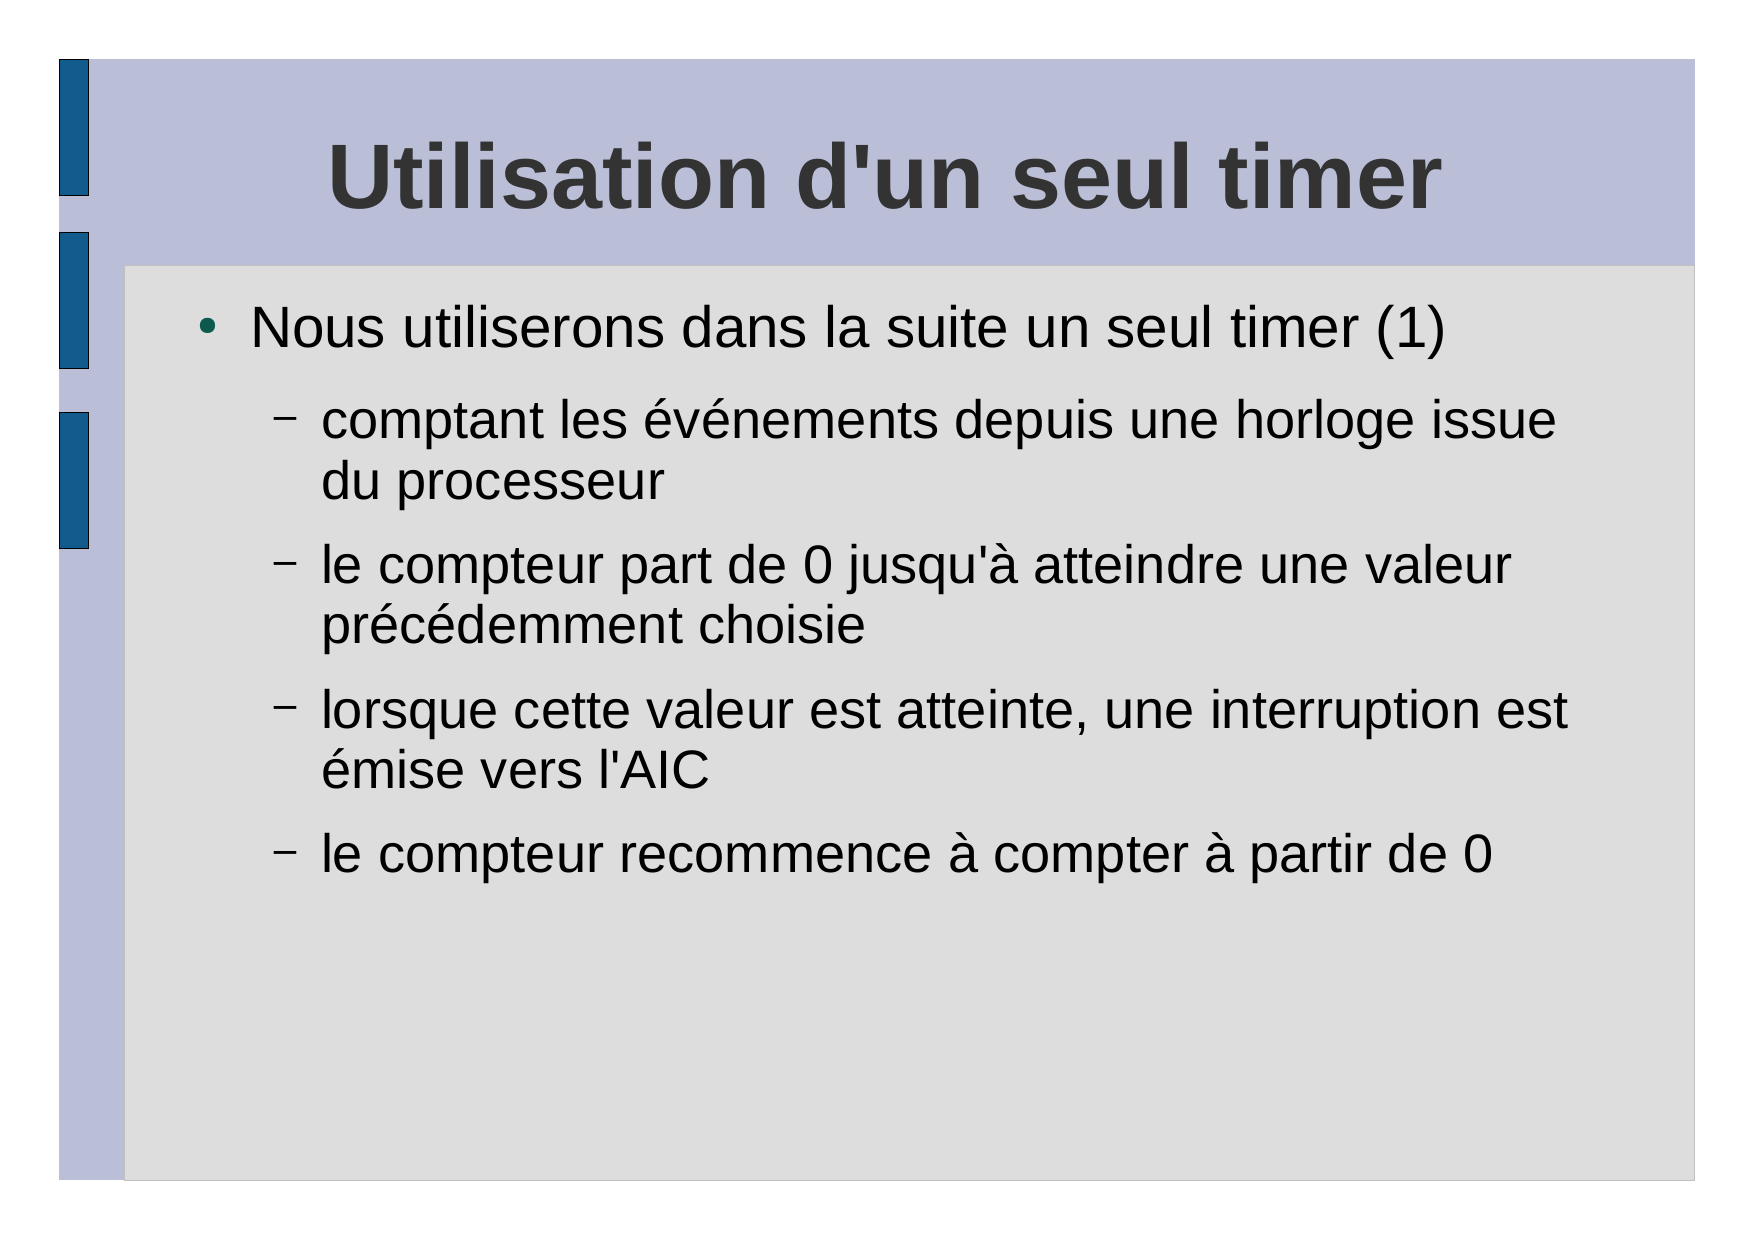

# Utilisation d'un seul timer
Nous utiliserons dans la suite un seul timer (1)
comptant les événements depuis une horloge issue du processeur
le compteur part de 0 jusqu'à atteindre une valeur précédemment choisie
lorsque cette valeur est atteinte, une interruption est émise vers l'AIC
le compteur recommence à compter à partir de 0